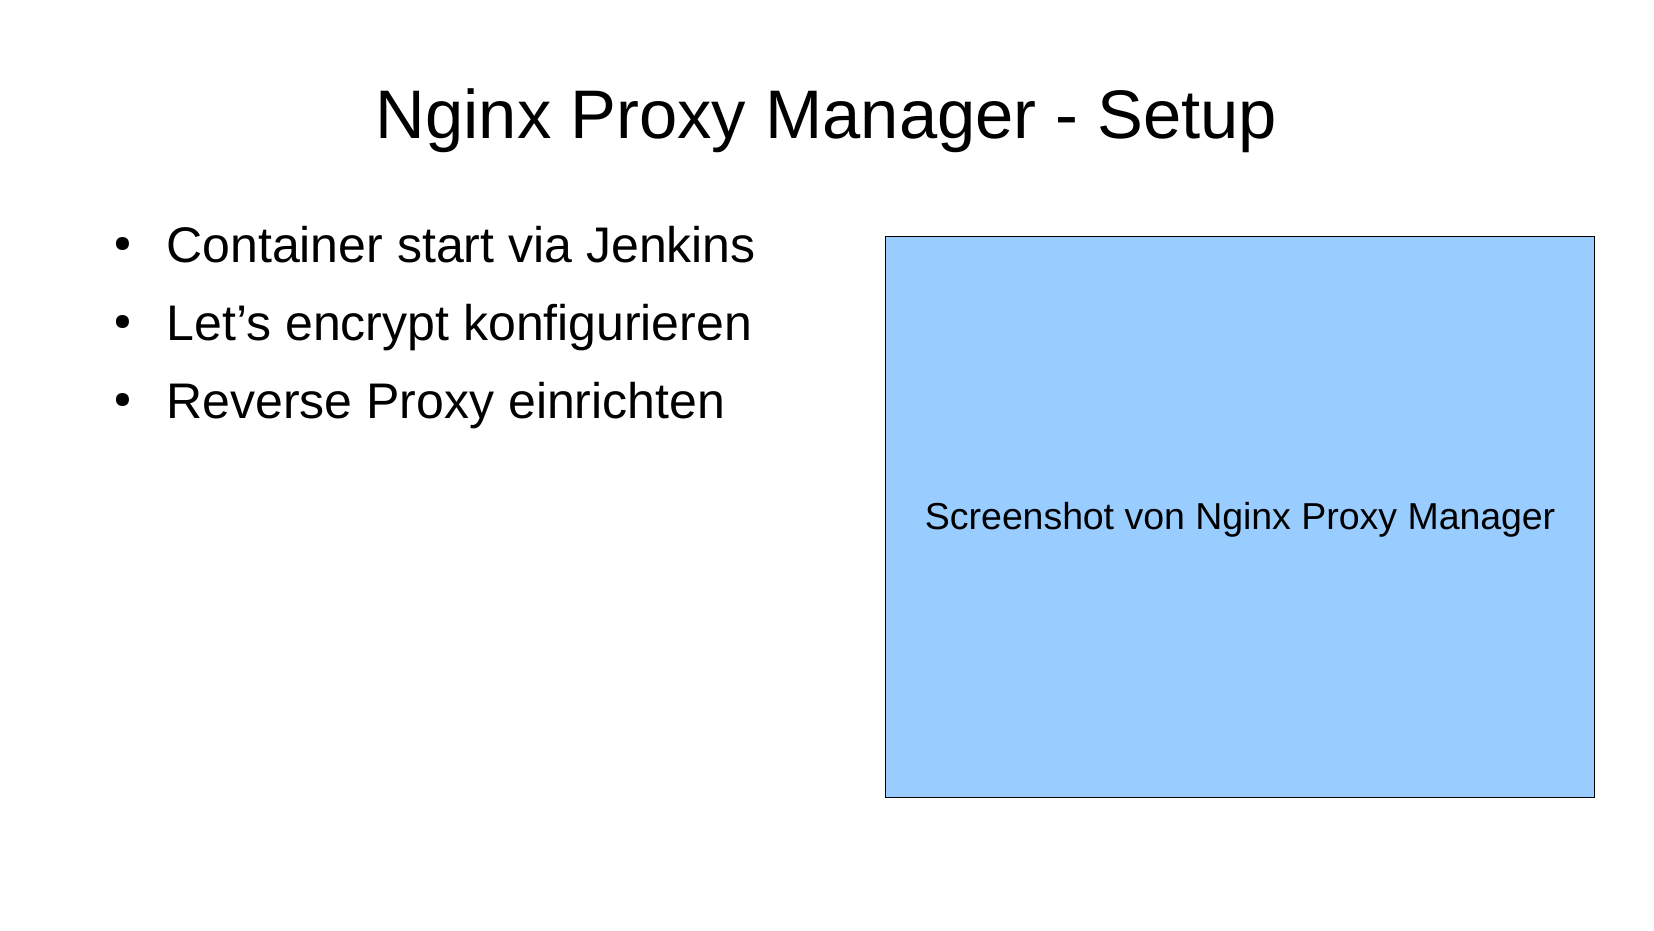

# Nginx Proxy Manager - Setup
Container start via Jenkins
Let’s encrypt konfigurieren
Reverse Proxy einrichten
Screenshot von Nginx Proxy Manager